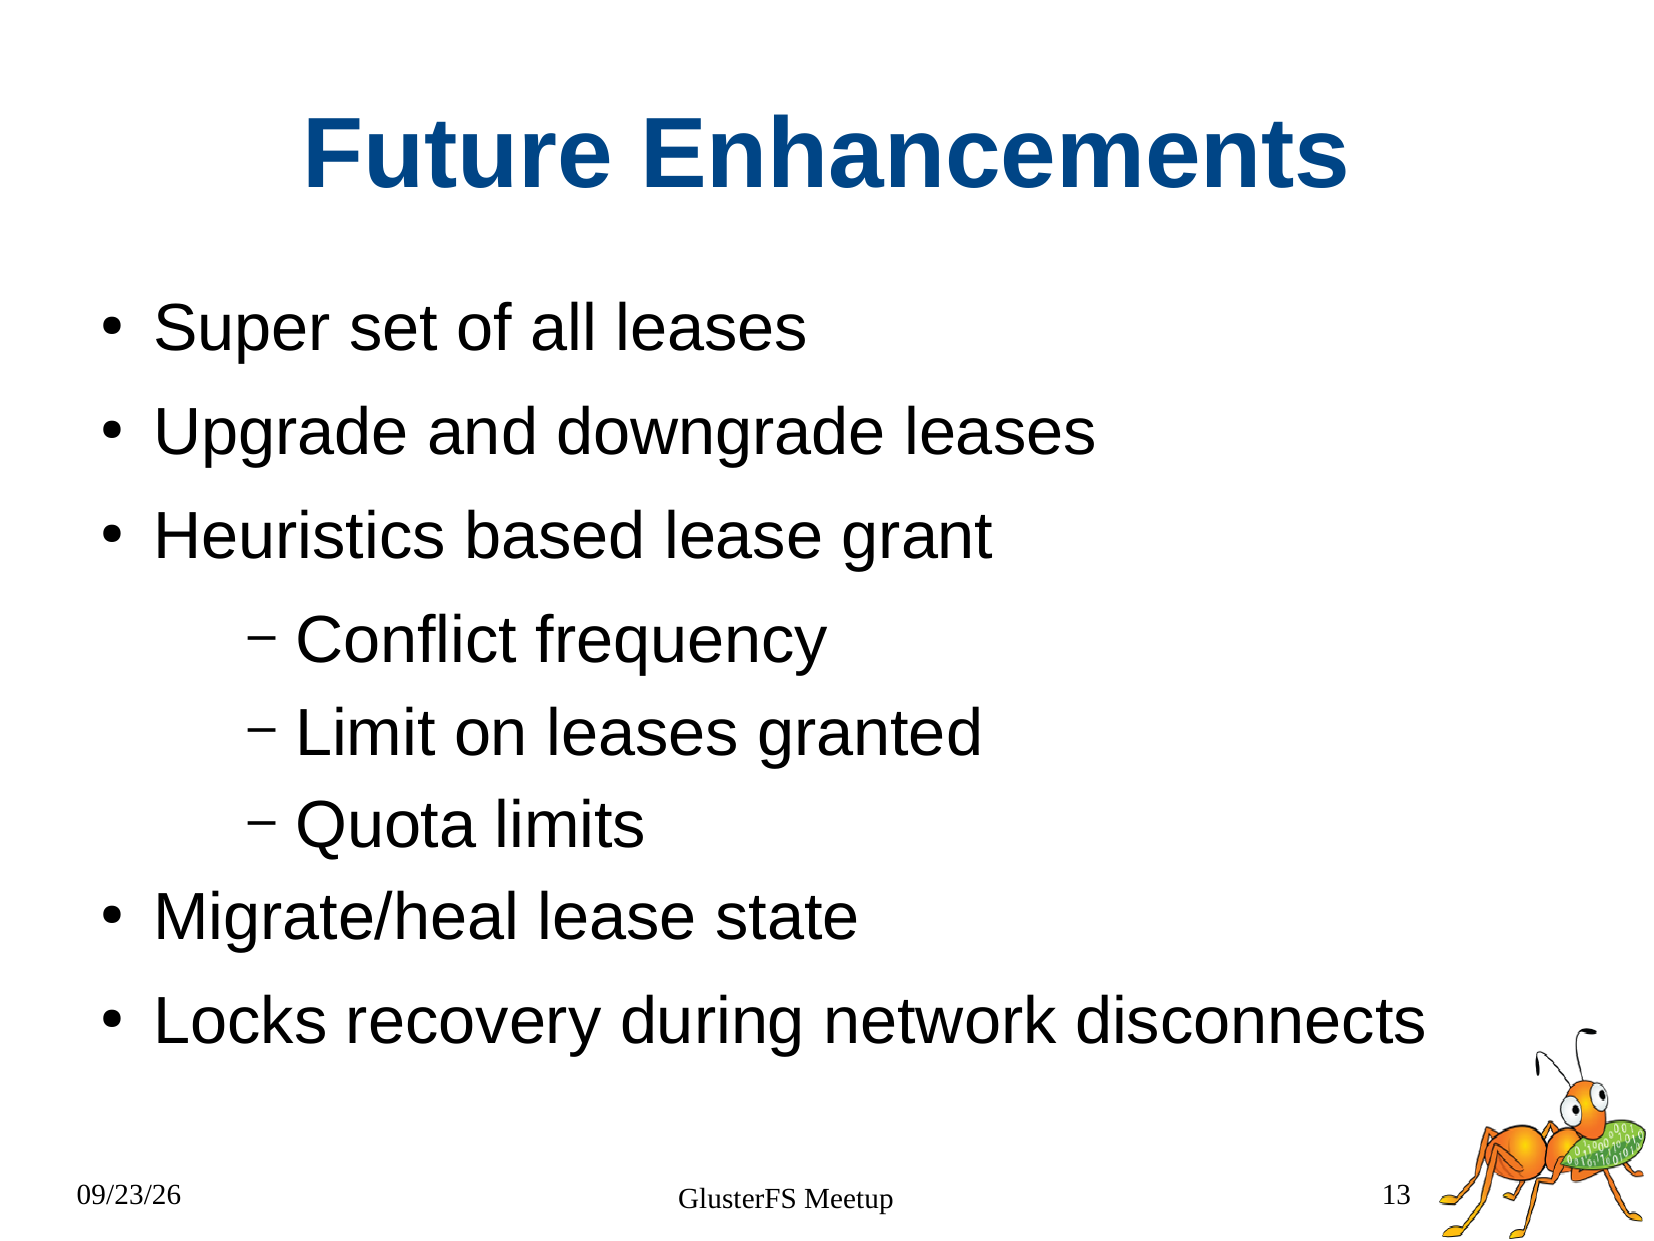

# Future Enhancements
Super set of all leases
Upgrade and downgrade leases
Heuristics based lease grant
Conflict frequency
Limit on leases granted
Quota limits
Migrate/heal lease state
Locks recovery during network disconnects
13